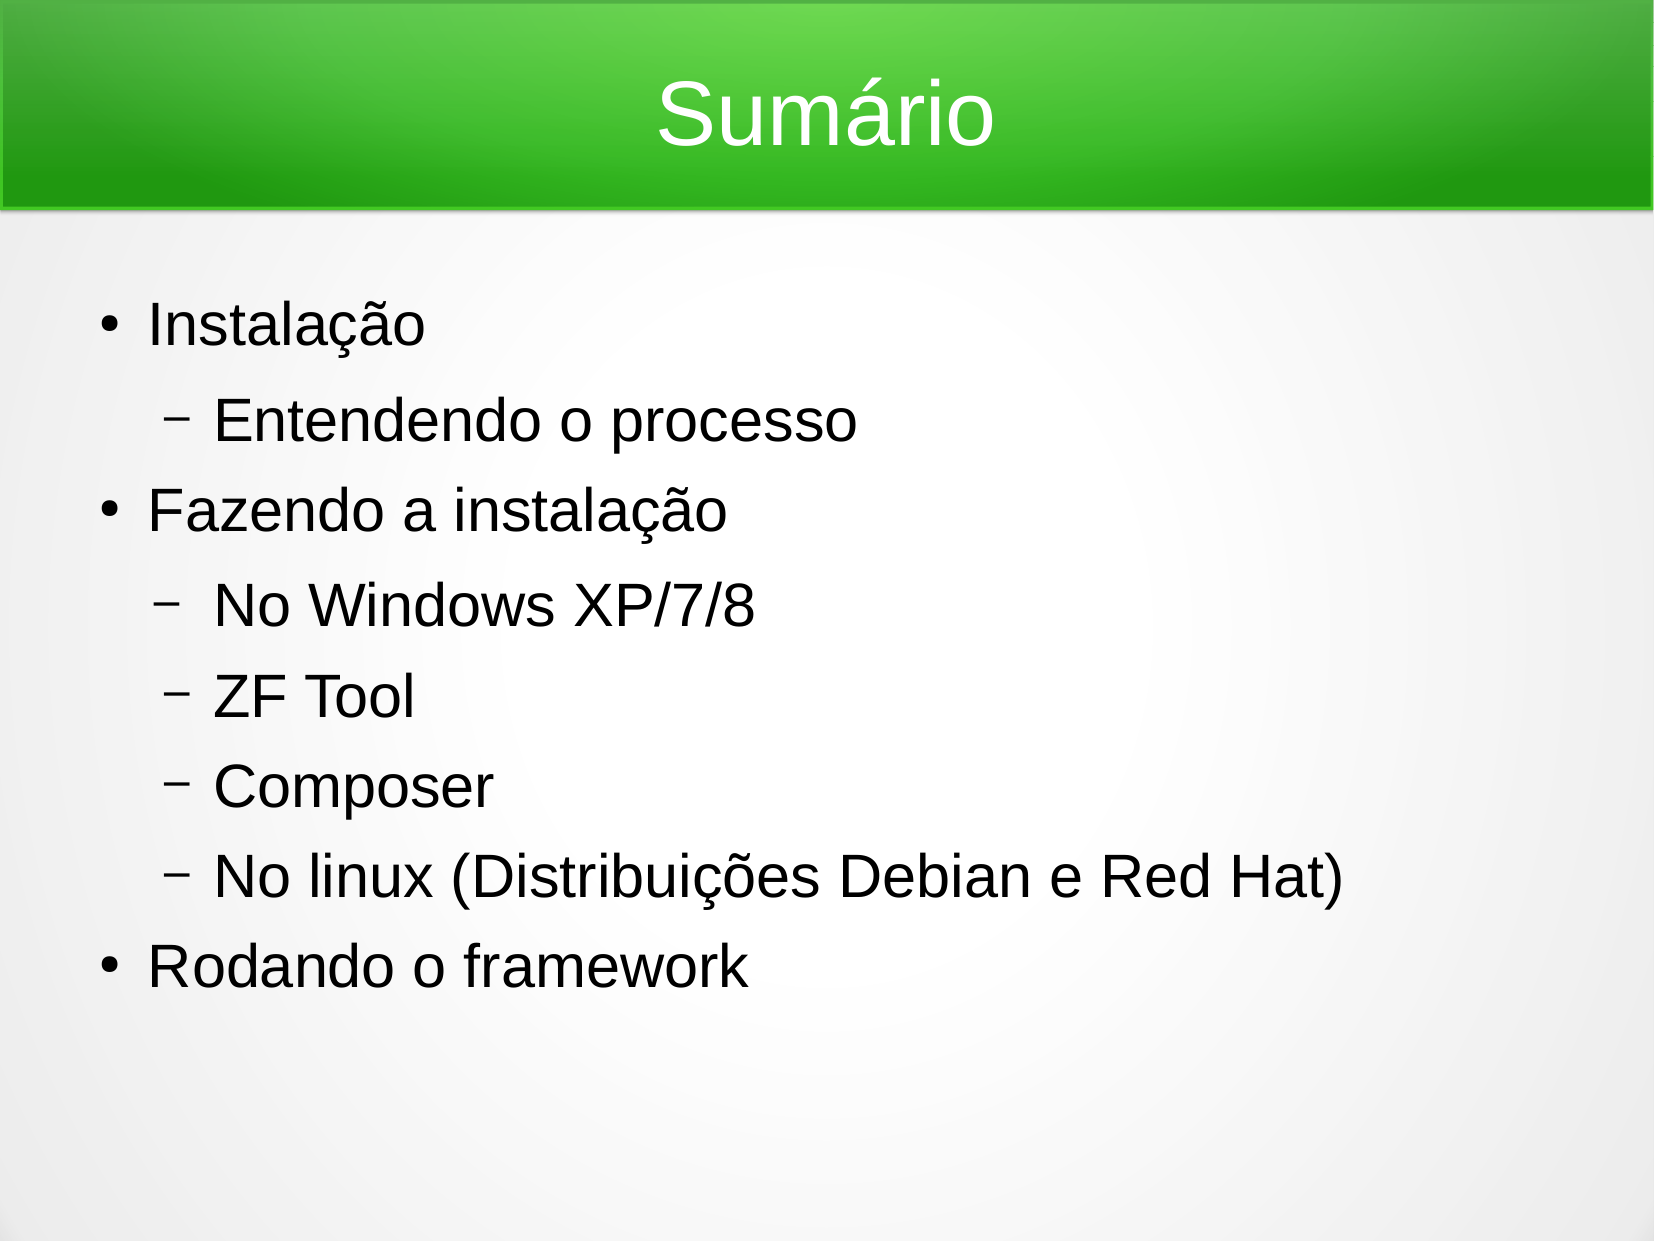

# Sumário
Instalação
Entendendo o processo
Fazendo a instalação
No Windows XP/7/8
ZF Tool
Composer
No linux (Distribuições Debian e Red Hat)
Rodando o framework